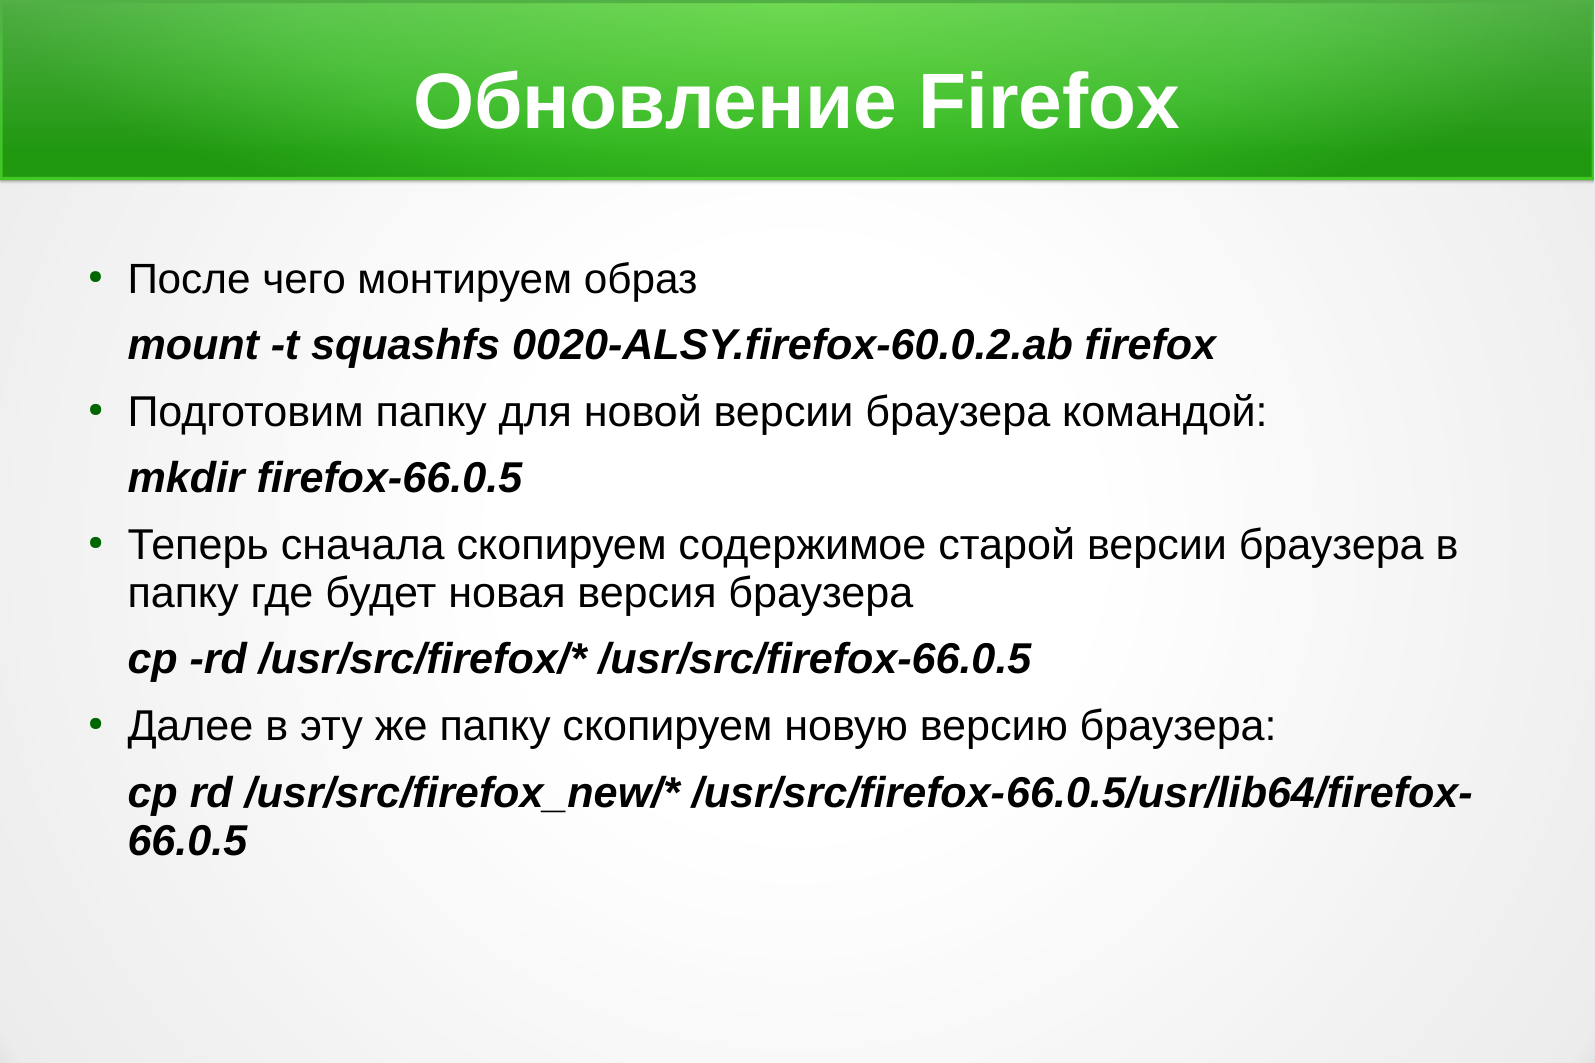

# Обновление Firefox
После чего монтируем образ
mount -t squashfs 0020-ALSY.firefox-60.0.2.ab firefox
Подготовим папку для новой версии браузера командой:
mkdir firefox-66.0.5
Теперь сначала скопируем содержимое старой версии браузера в папку где будет новая версия браузера
cp -rd /usr/src/firefox/* /usr/src/firefox-66.0.5
Далее в эту же папку скопируем новую версию браузера:
cp rd /usr/src/firefox_new/* /usr/src/firefox-66.0.5/usr/lib64/firefox-66.0.5